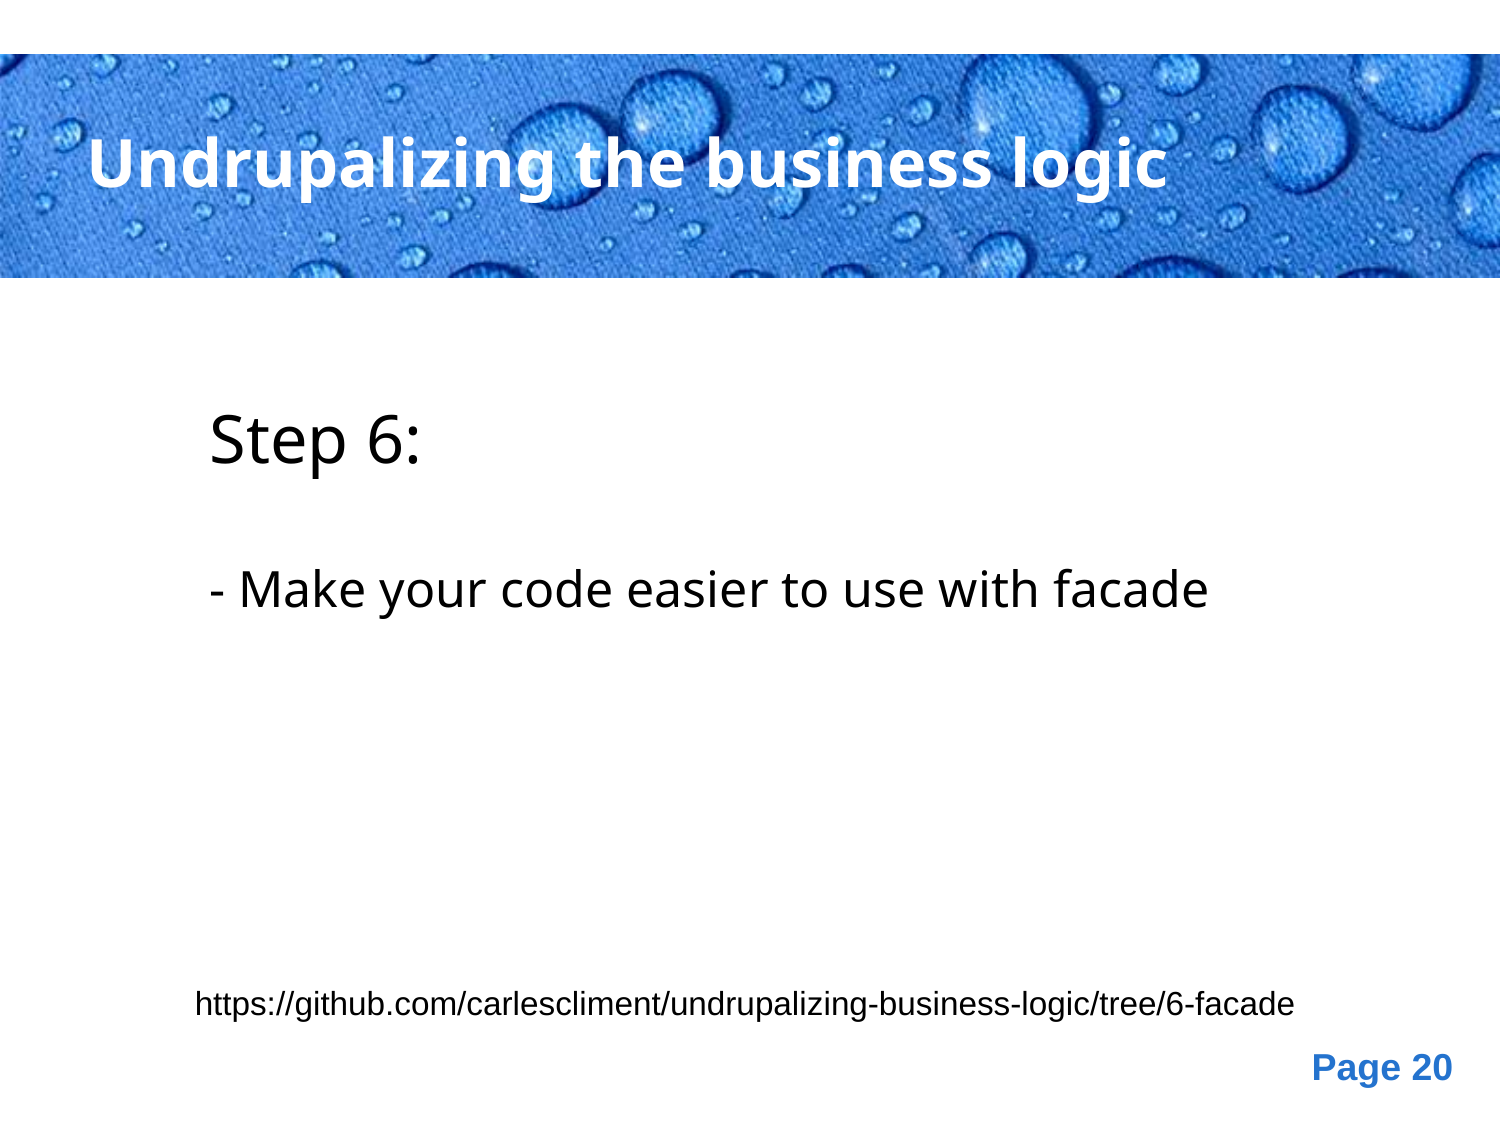

Undrupalizing the business logic
Step 6:
- Make your code easier to use with facade
https://github.com/carlescliment/undrupalizing-business-logic/tree/6-facade